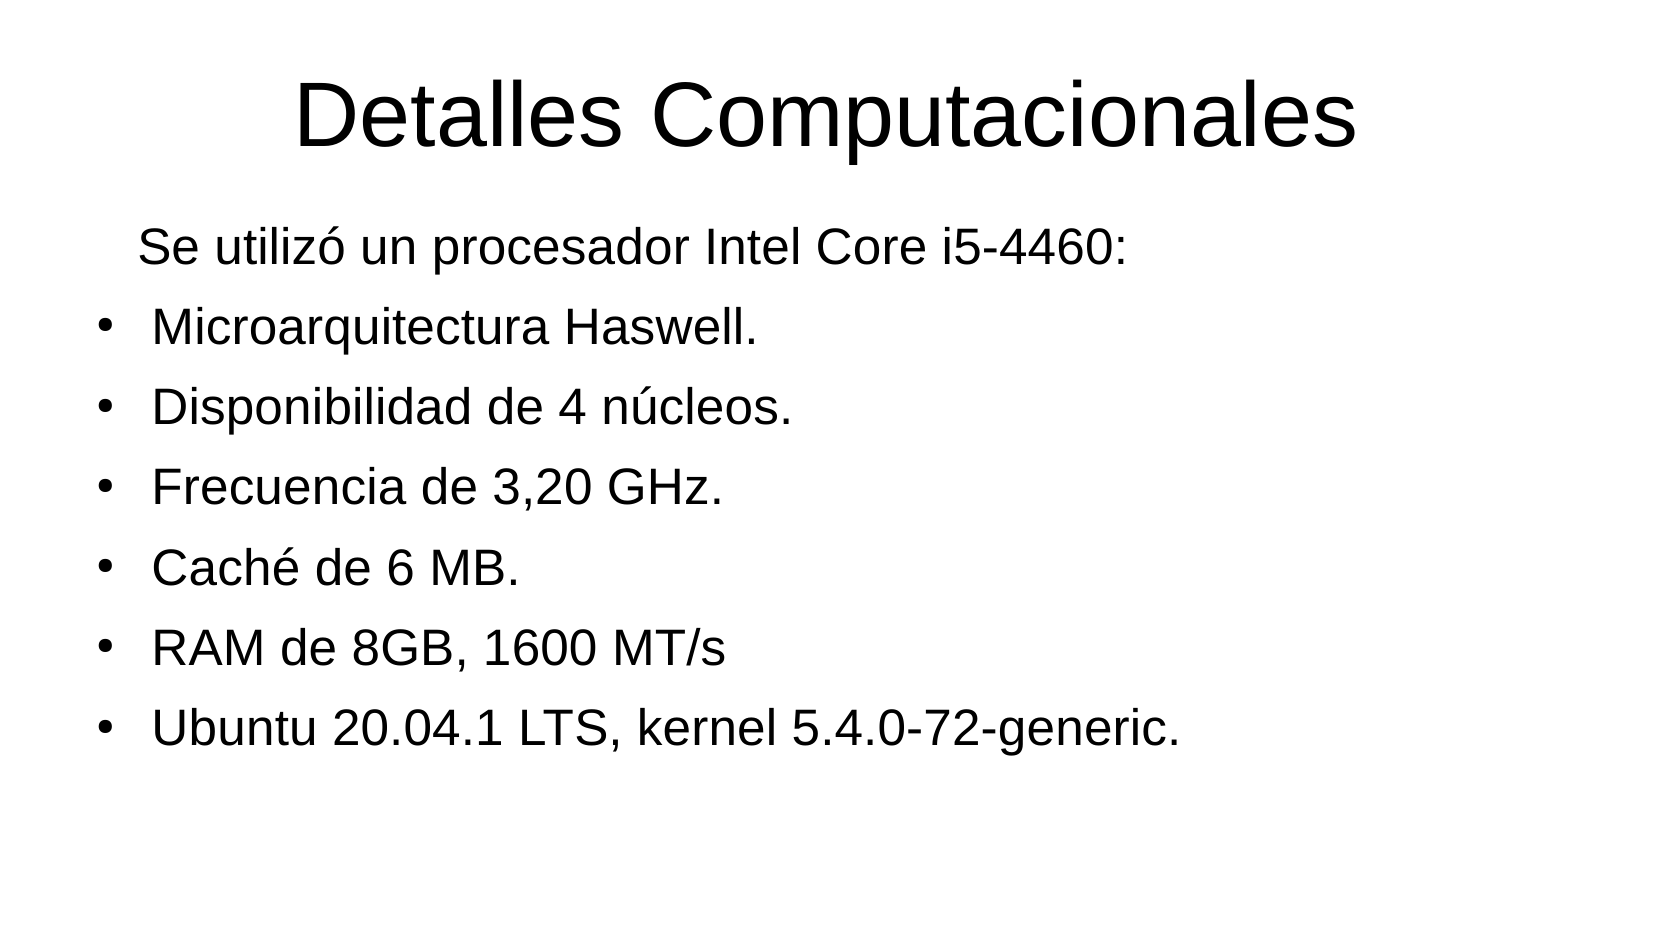

# Detalles Computacionales
Se utilizó un procesador Intel Core i5-4460:
 Microarquitectura Haswell.
 Disponibilidad de 4 núcleos.
 Frecuencia de 3,20 GHz.
 Caché de 6 MB.
 RAM de 8GB, 1600 MT/s
 Ubuntu 20.04.1 LTS, kernel 5.4.0-72-generic.